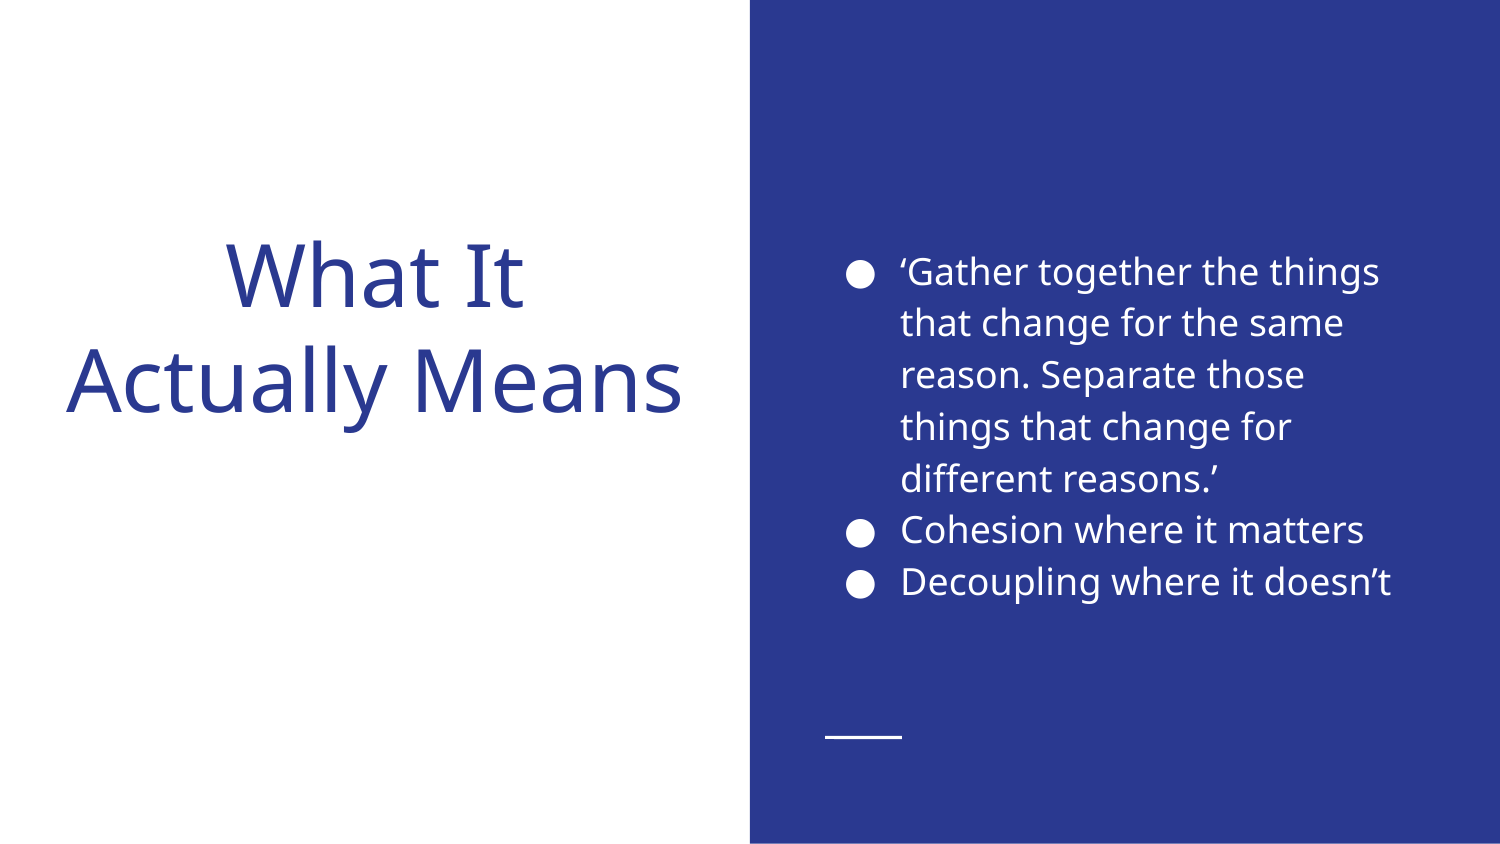

‘Gather together the things that change for the same reason. Separate those things that change for different reasons.’
Cohesion where it matters
Decoupling where it doesn’t
# What It Actually Means